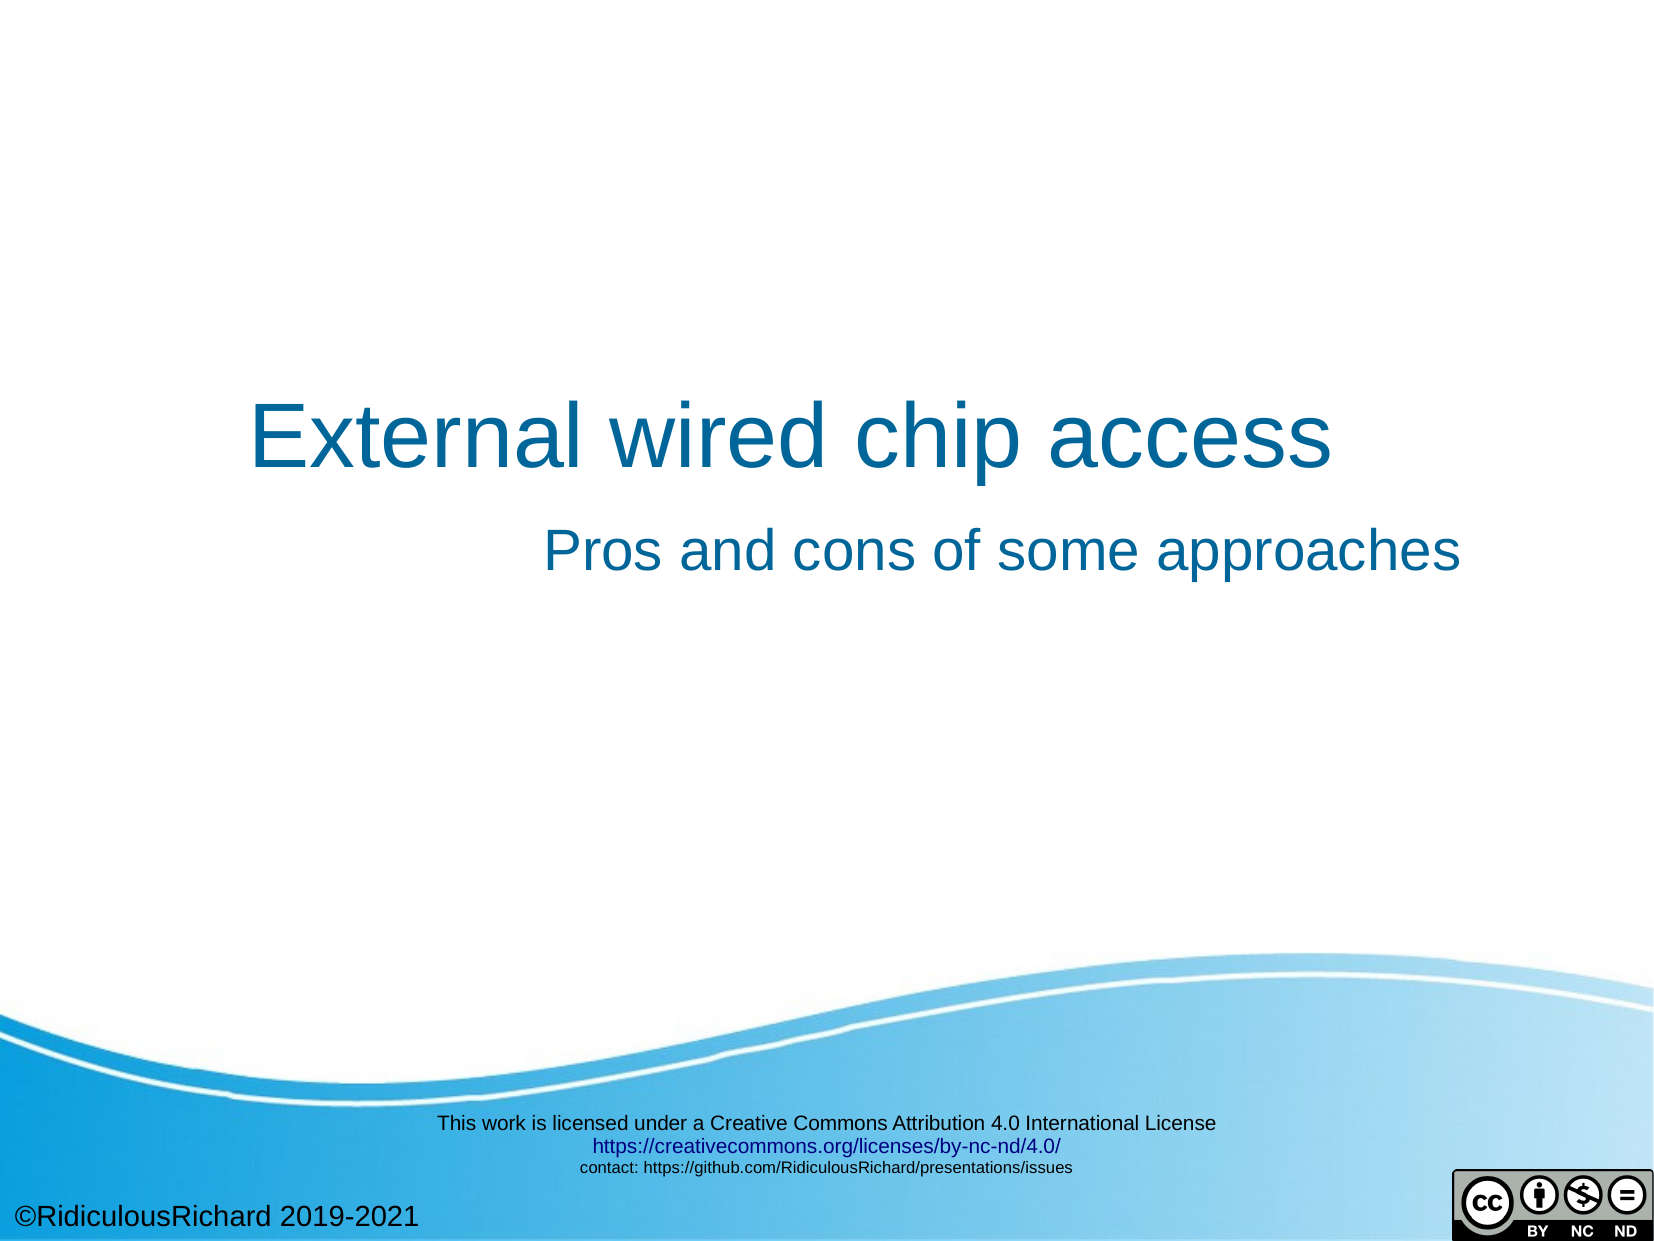

# External wired chip access Pros and cons of some approaches